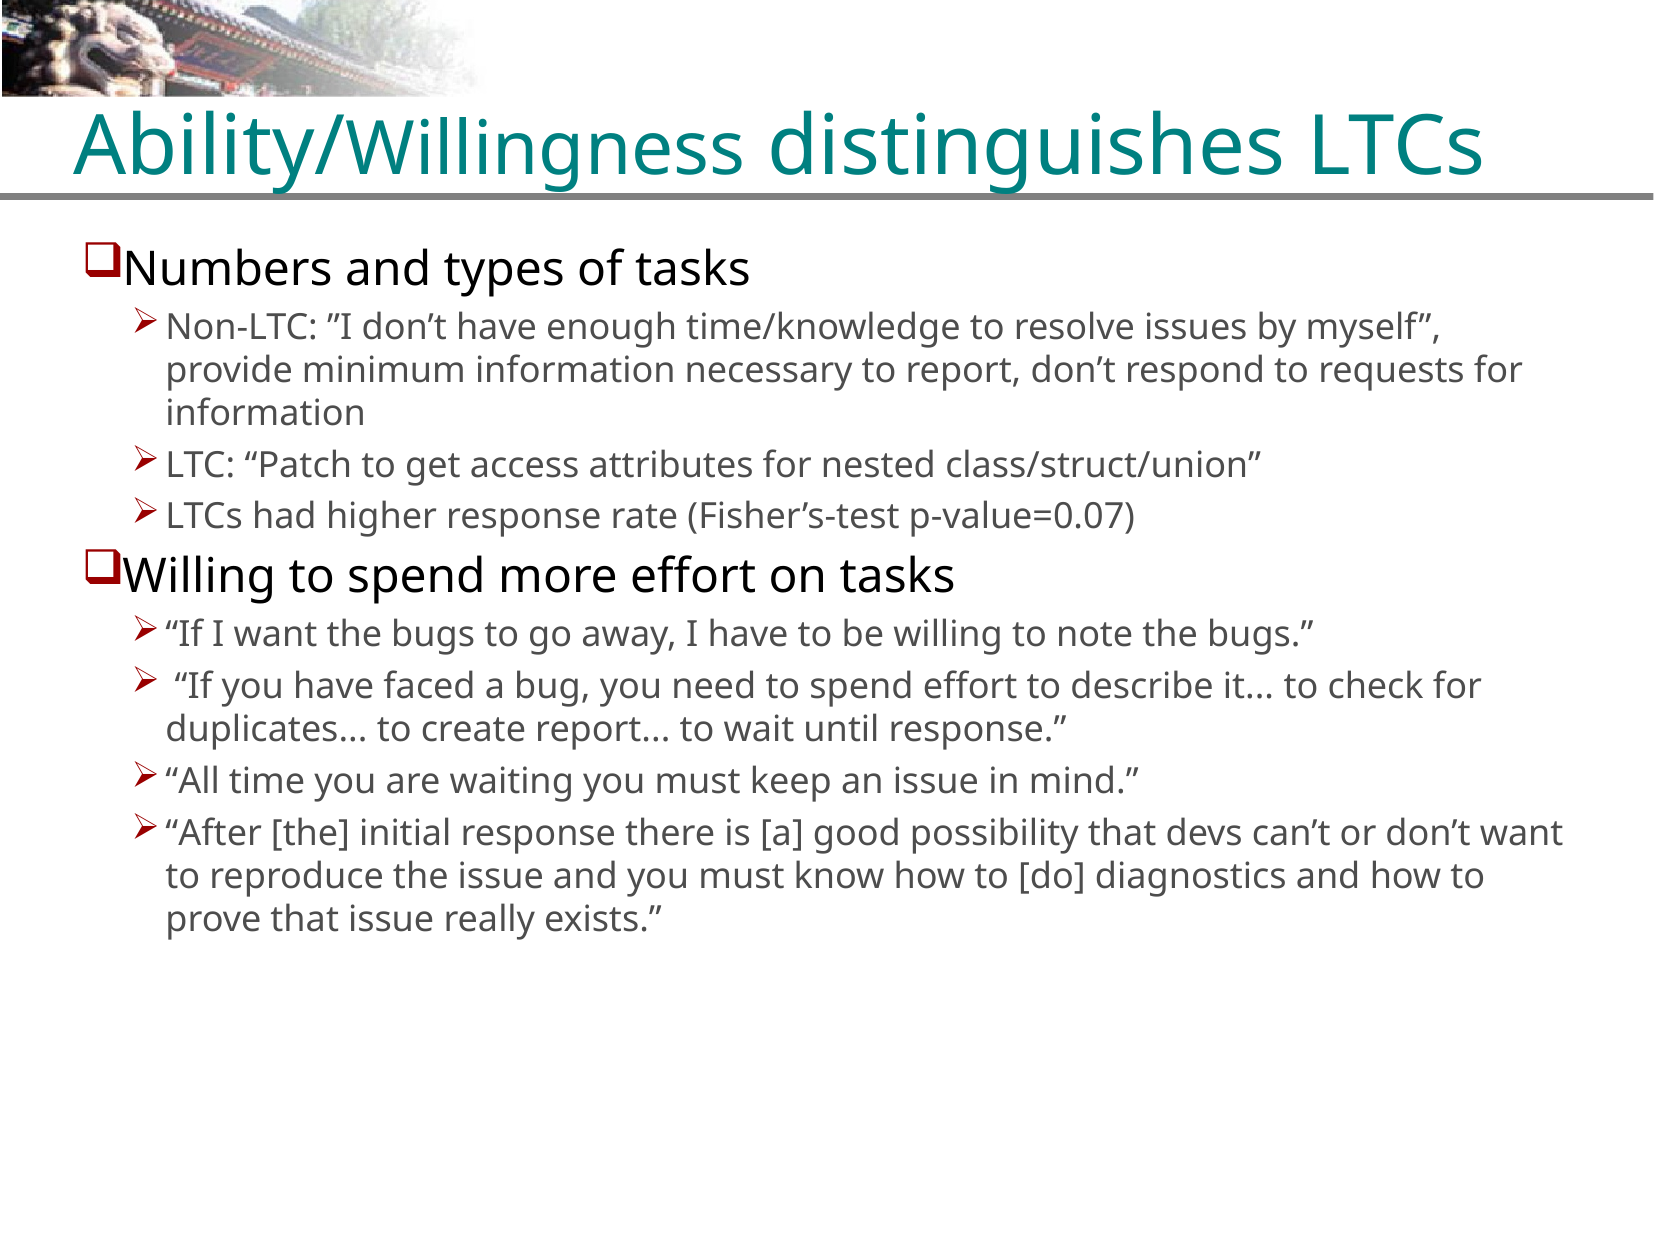

# Ability/Willingness distinguishes LTCs
Numbers and types of tasks
Non-LTC: ”I don’t have enough time/knowledge to resolve issues by myself”, provide minimum information necessary to report, don’t respond to requests for information
LTC: “Patch to get access attributes for nested class/struct/union”
LTCs had higher response rate (Fisher’s-test p-value=0.07)
Willing to spend more effort on tasks
“If I want the bugs to go away, I have to be willing to note the bugs.”
 “If you have faced a bug, you need to spend effort to describe it... to check for duplicates... to create report... to wait until response.”
“All time you are waiting you must keep an issue in mind.”
“After [the] initial response there is [a] good possibility that devs can’t or don’t want to reproduce the issue and you must know how to [do] diagnostics and how to prove that issue really exists.”